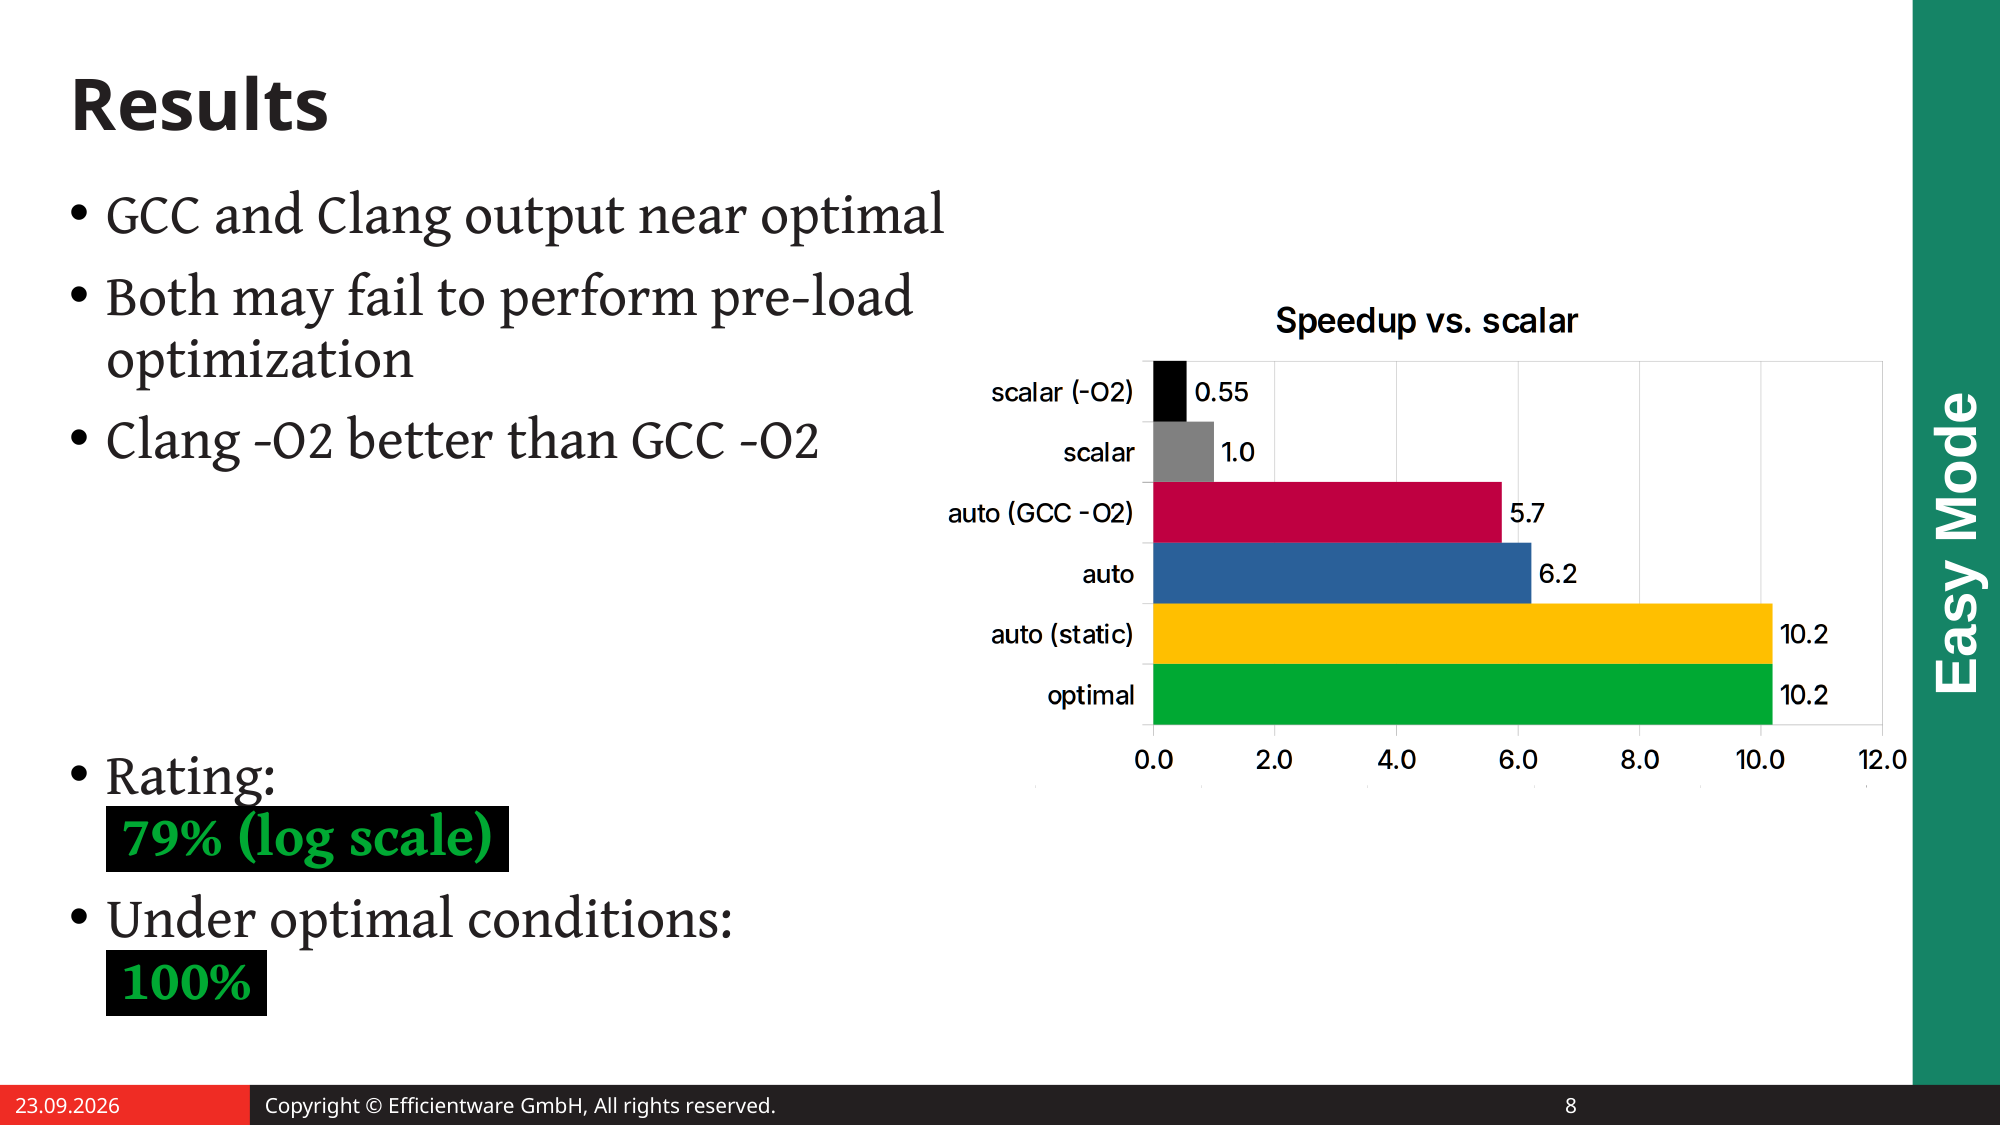

# Results
GCC and Clang output near optimal
Both may fail to perform pre-load optimization
Clang -O2 better than GCC -O2
Rating:
 79% (log scale)
Under optimal conditions:
 100%
Easy Mode
Copyright © Efficientware GmbH, All rights reserved.